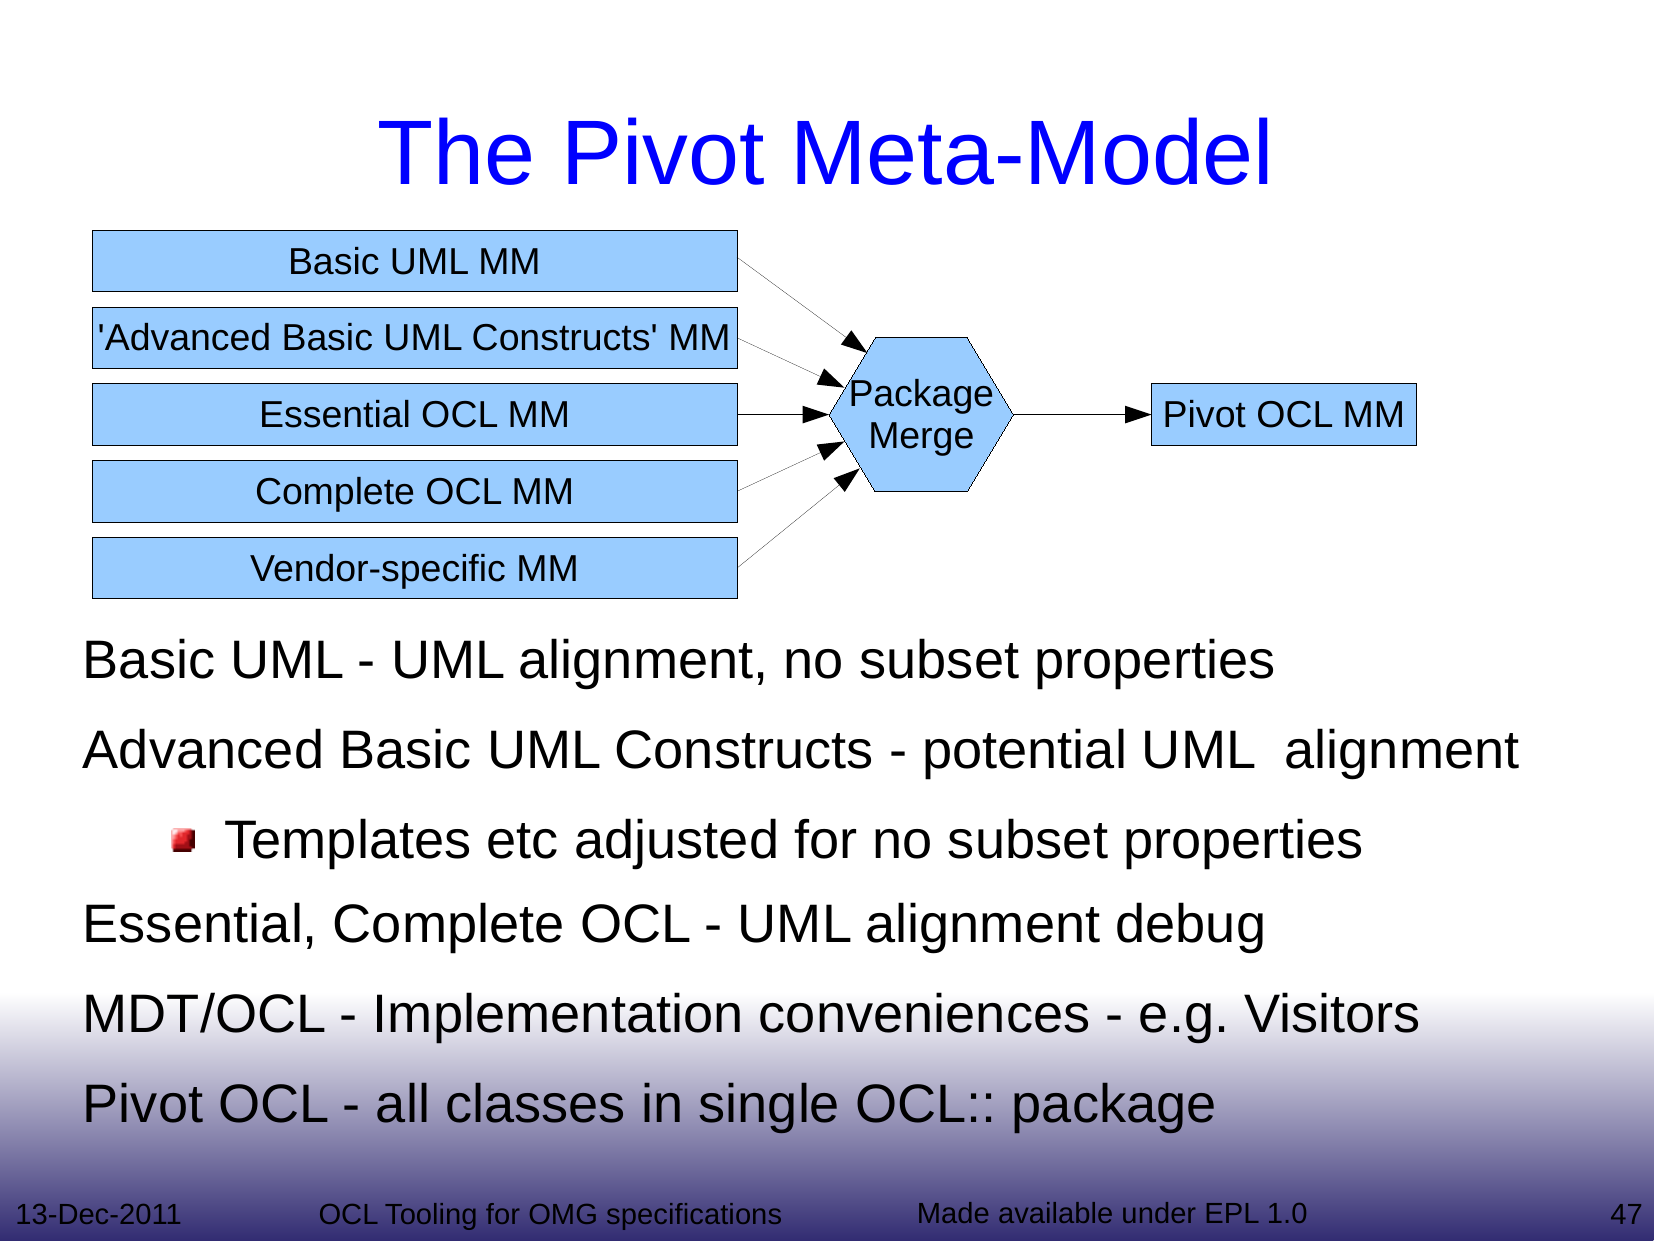

# The Pivot Meta-Model
Basic UML MM
'Advanced Basic UML Constructs' MM
Package
Merge
Essential OCL MM
Pivot OCL MM
Complete OCL MM
Vendor-specific MM
Basic UML - UML alignment, no subset properties
Advanced Basic UML Constructs - potential UML alignment
Templates etc adjusted for no subset properties
Essential, Complete OCL - UML alignment debug
MDT/OCL - Implementation conveniences - e.g. Visitors
Pivot OCL - all classes in single OCL:: package
13-Dec-2011
OCL Tooling for OMG specifications
47